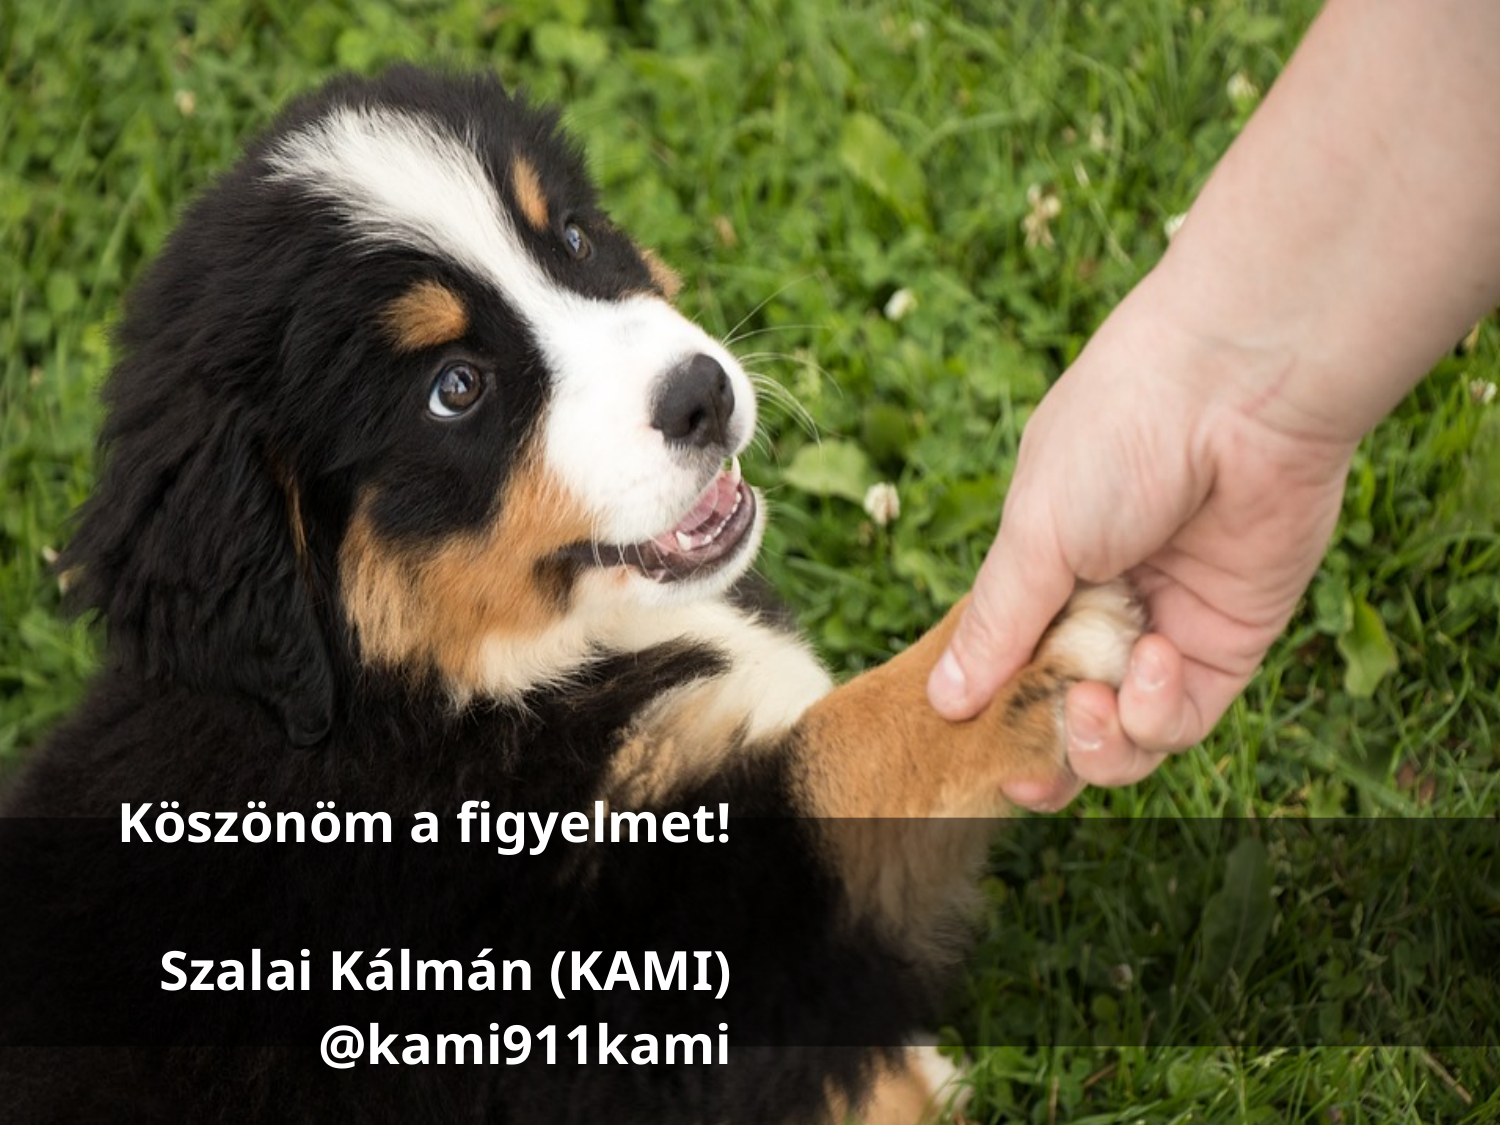

# Köszönöm a figyelmet! Szalai Kálmán (KAMI) @kami911kami
55
Külső adatok félautomatikus importálása